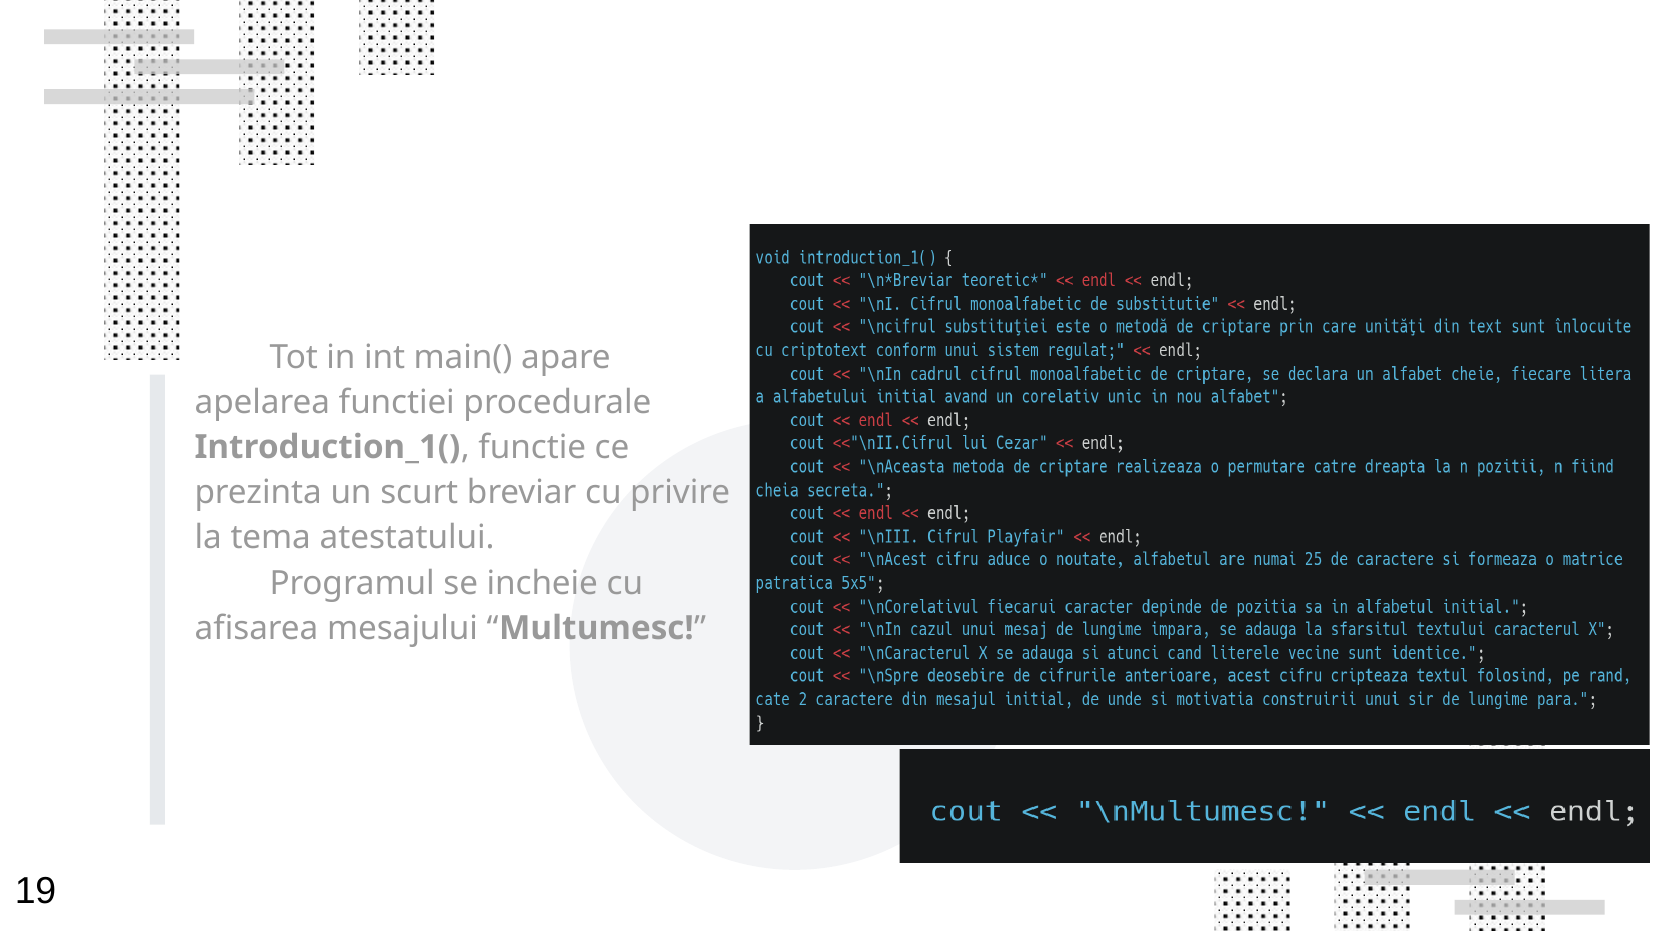

Tot in int main() apare apelarea functiei procedurale
Introduction_1(), functie ce prezinta un scurt breviar cu privire la tema atestatului.
	Programul se incheie cu afisarea mesajului “Multumesc!”